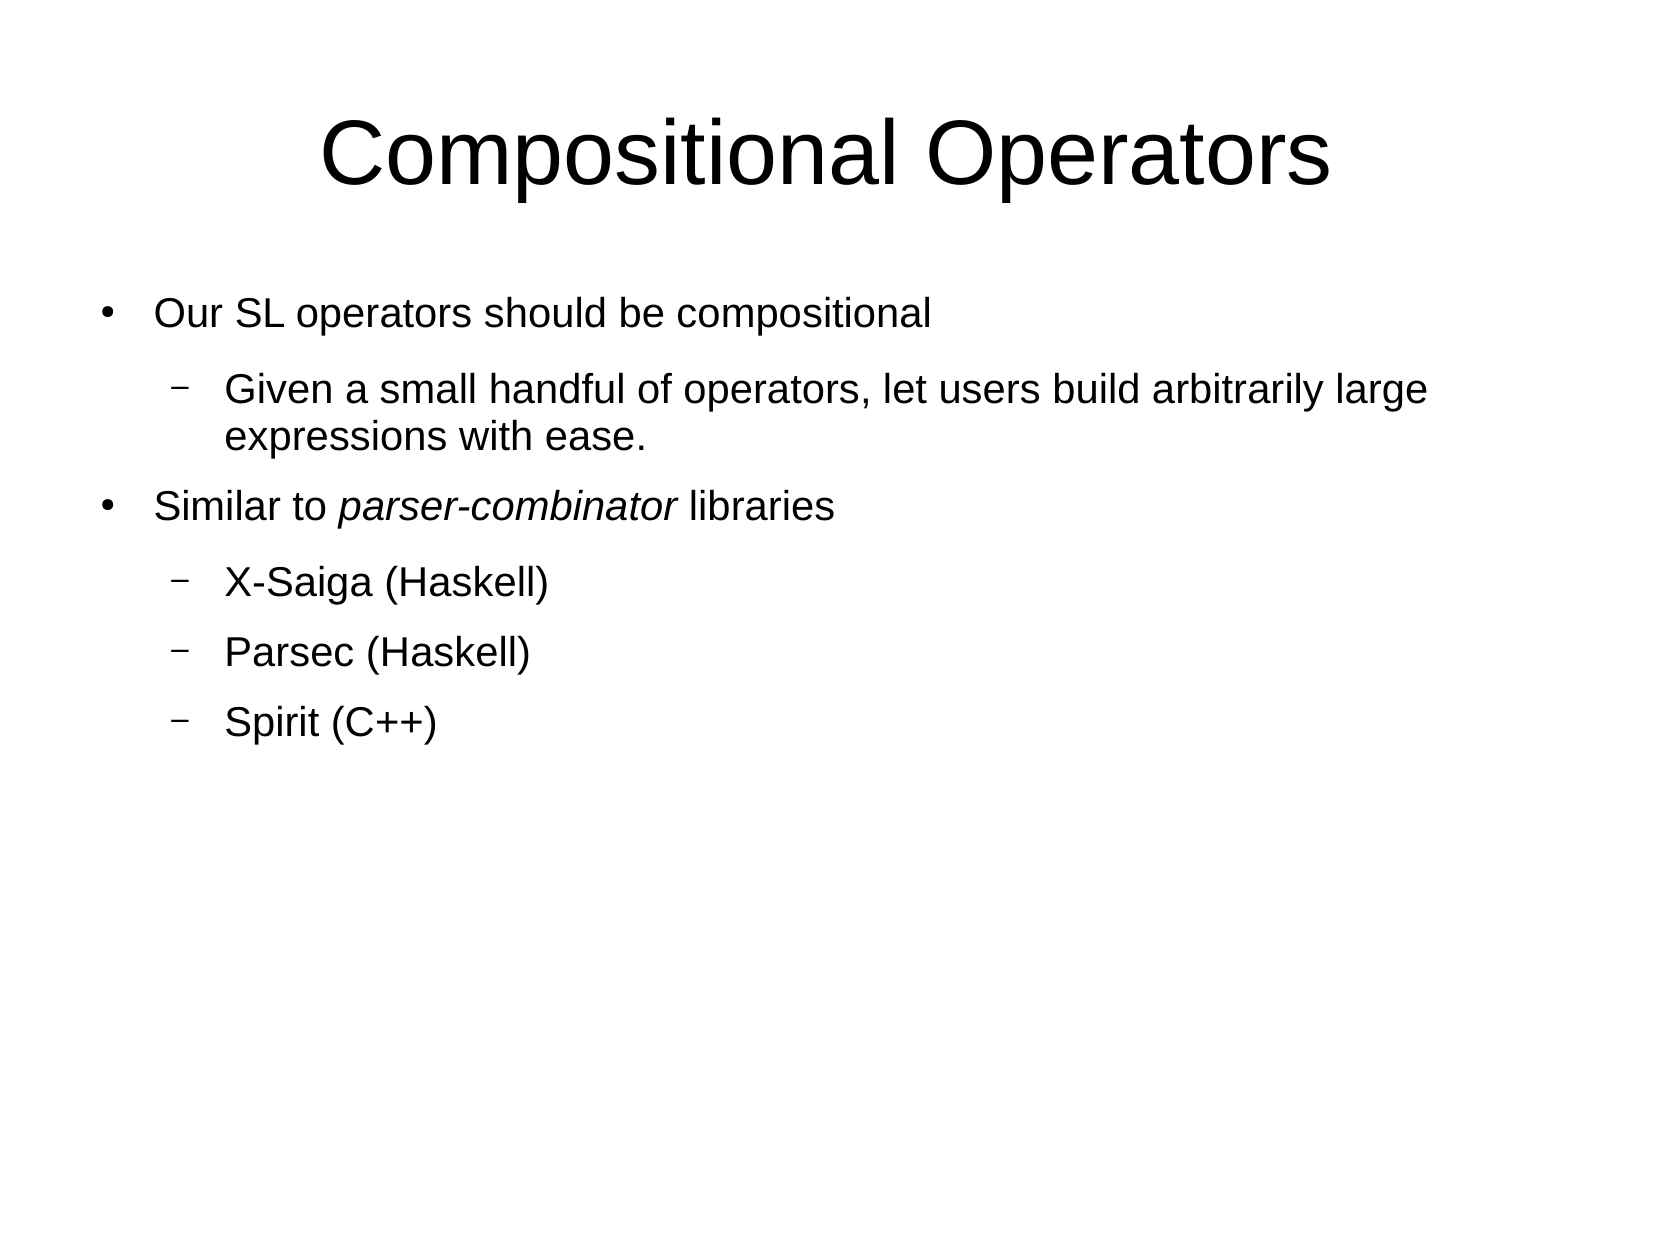

# Compositional Operators
Our SL operators should be compositional
Given a small handful of operators, let users build arbitrarily large expressions with ease.
Similar to parser-combinator libraries
X-Saiga (Haskell)
Parsec (Haskell)
Spirit (C++)